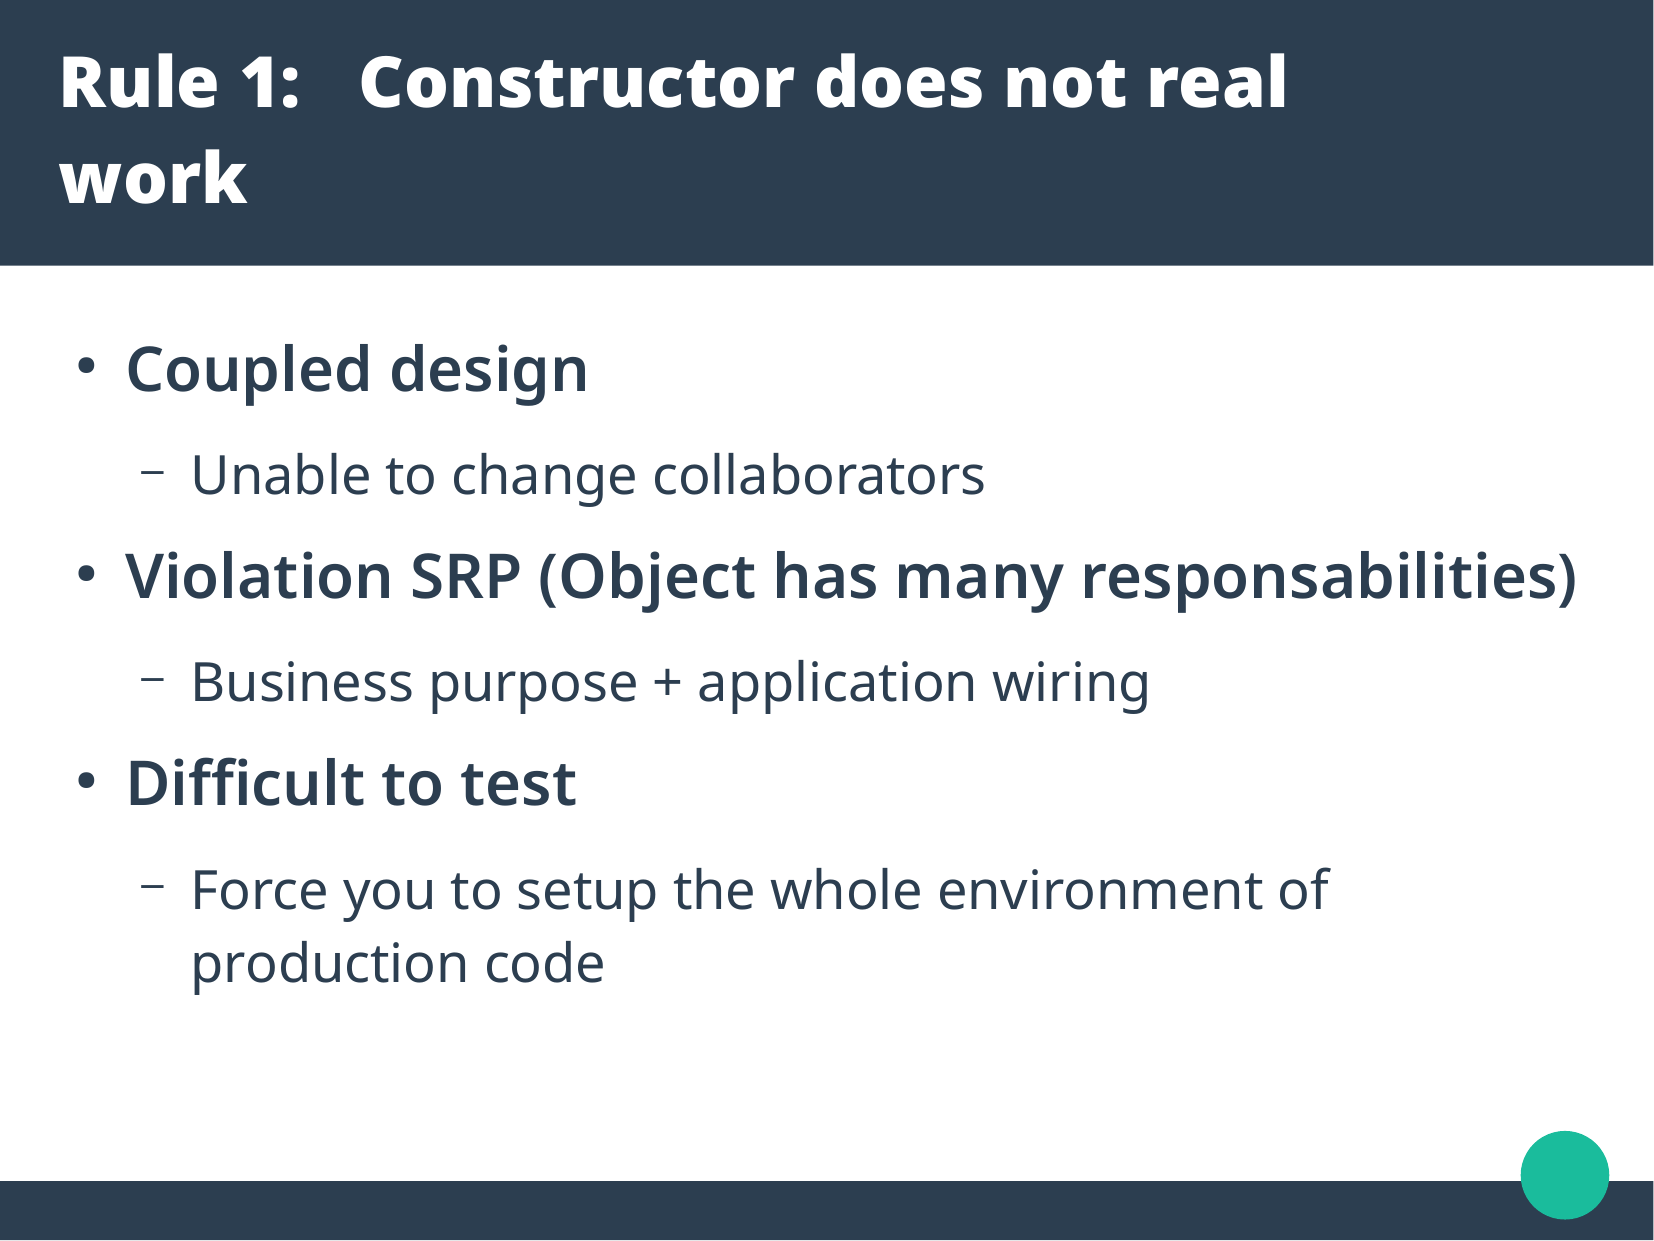

# Rule 1:	Constructor does not real 		work
Coupled design
Unable to change collaborators
Violation SRP (Object has many responsabilities)
Business purpose + application wiring
Difficult to test
Force you to setup the whole environment of production code